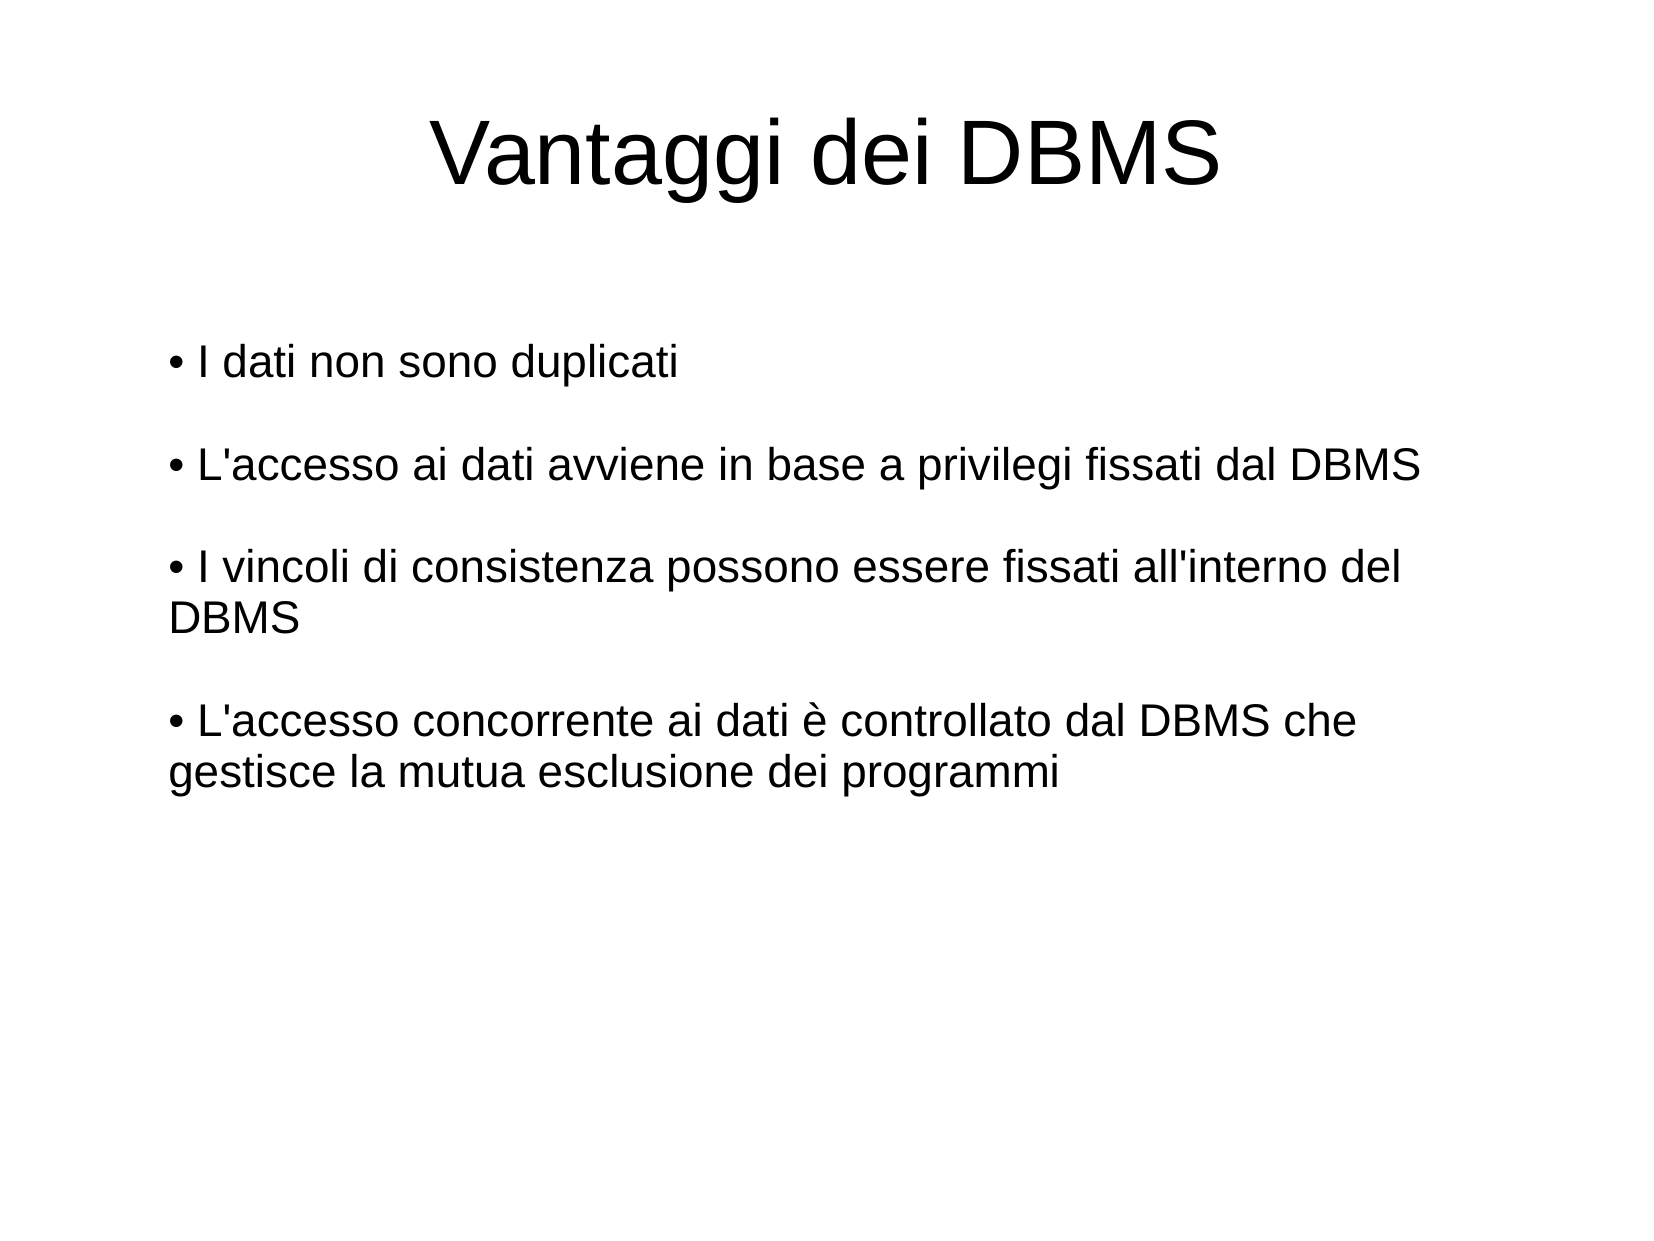

# Vantaggi dei DBMS
• I dati non sono duplicati
• L'accesso ai dati avviene in base a privilegi fissati dal DBMS
• I vincoli di consistenza possono essere fissati all'interno del DBMS
• L'accesso concorrente ai dati è controllato dal DBMS che gestisce la mutua esclusione dei programmi